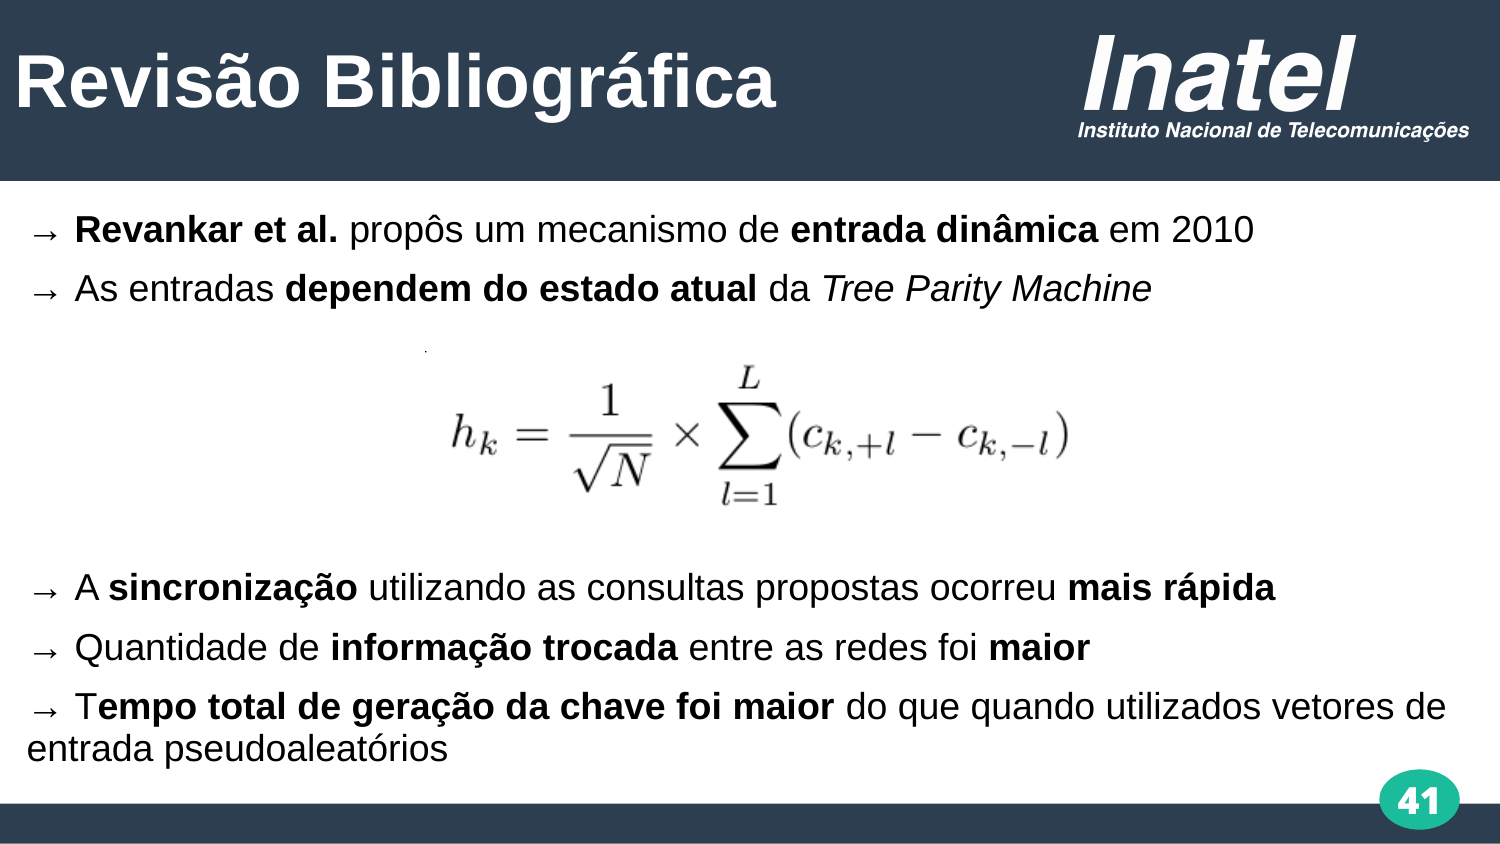

Revisão Bibliográfica
→ Revankar et al. propôs um mecanismo de entrada dinâmica em 2010
→ As entradas dependem do estado atual da Tree Parity Machine
→ A sincronização utilizando as consultas propostas ocorreu mais rápida
→ Quantidade de informação trocada entre as redes foi maior
→ Tempo total de geração da chave foi maior do que quando utilizados vetores de entrada pseudoaleatórios
41